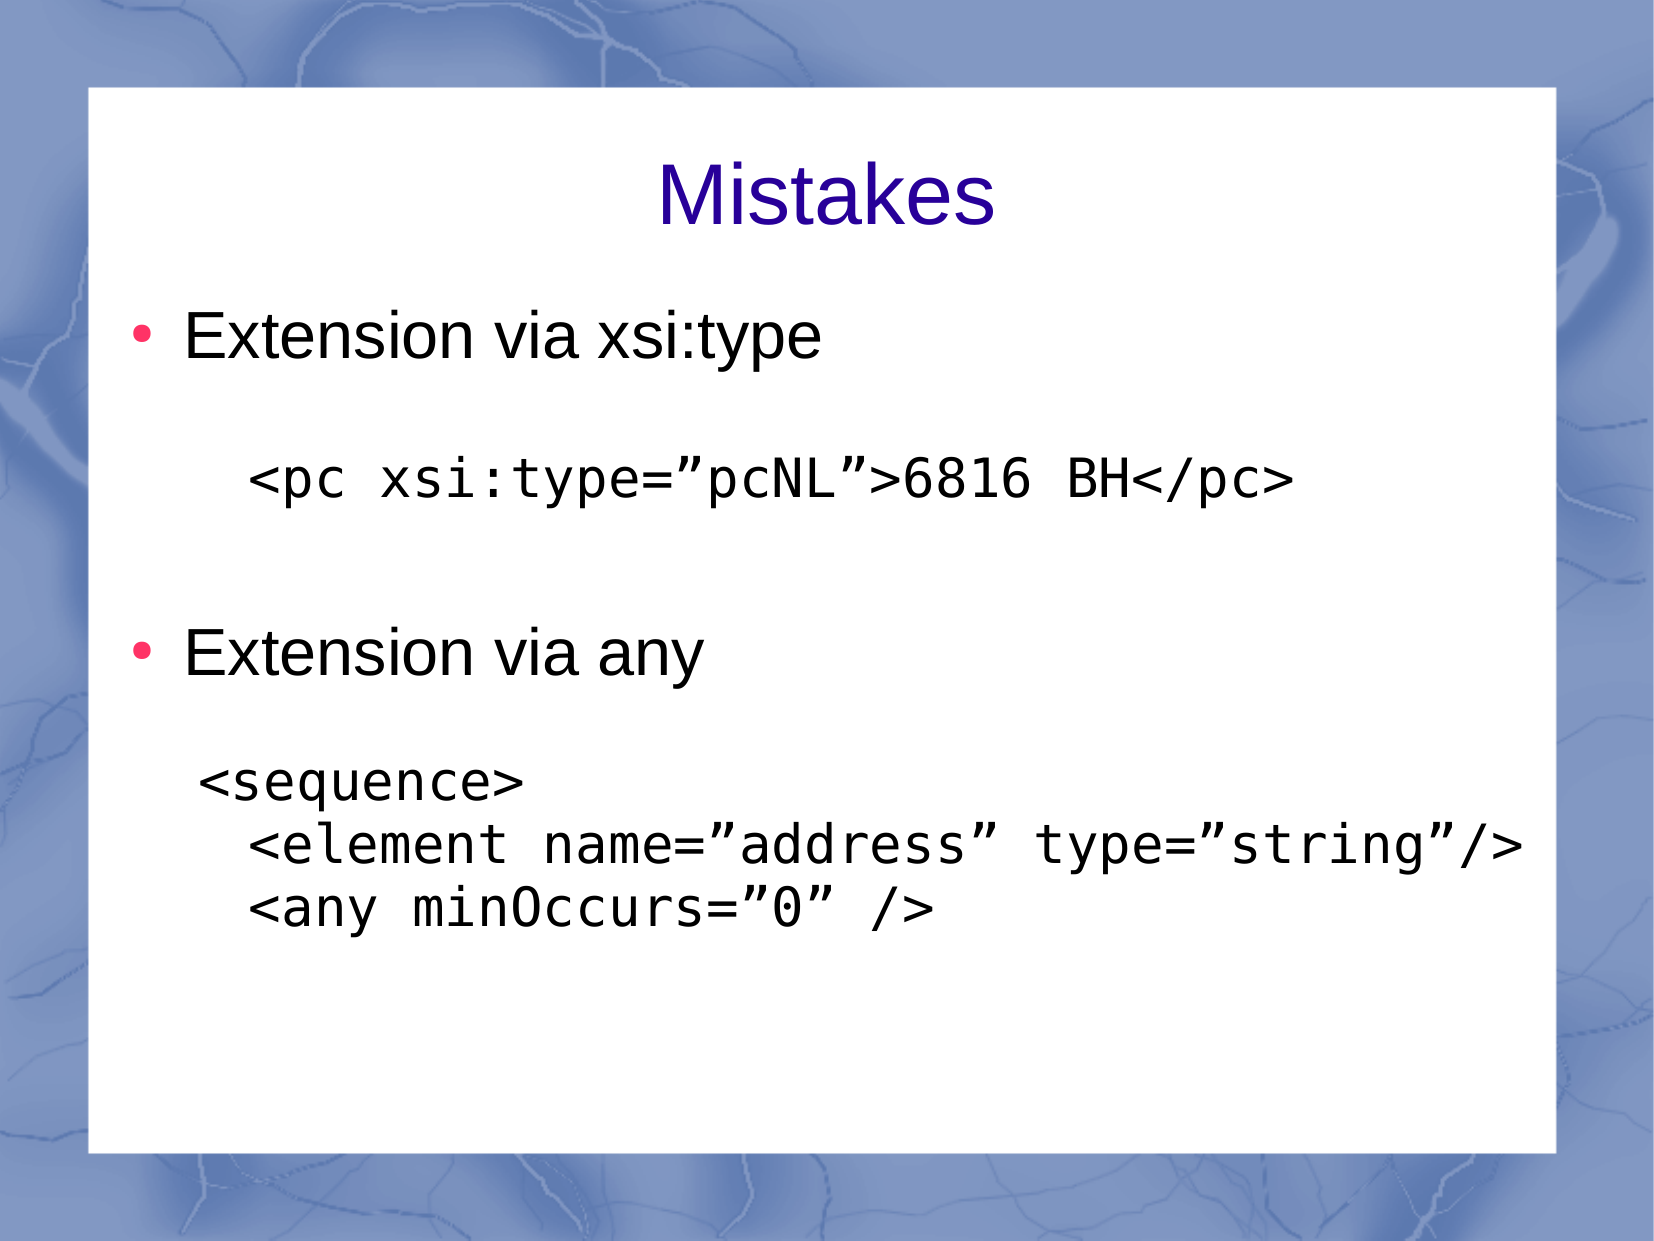

# Mistakes
Extension via xsi:type
 <pc xsi:type=”pcNL”>6816 BH</pc>
Extension via any
 <sequence>
 <element name=”address” type=”string”/>
 <any minOccurs=”0” />